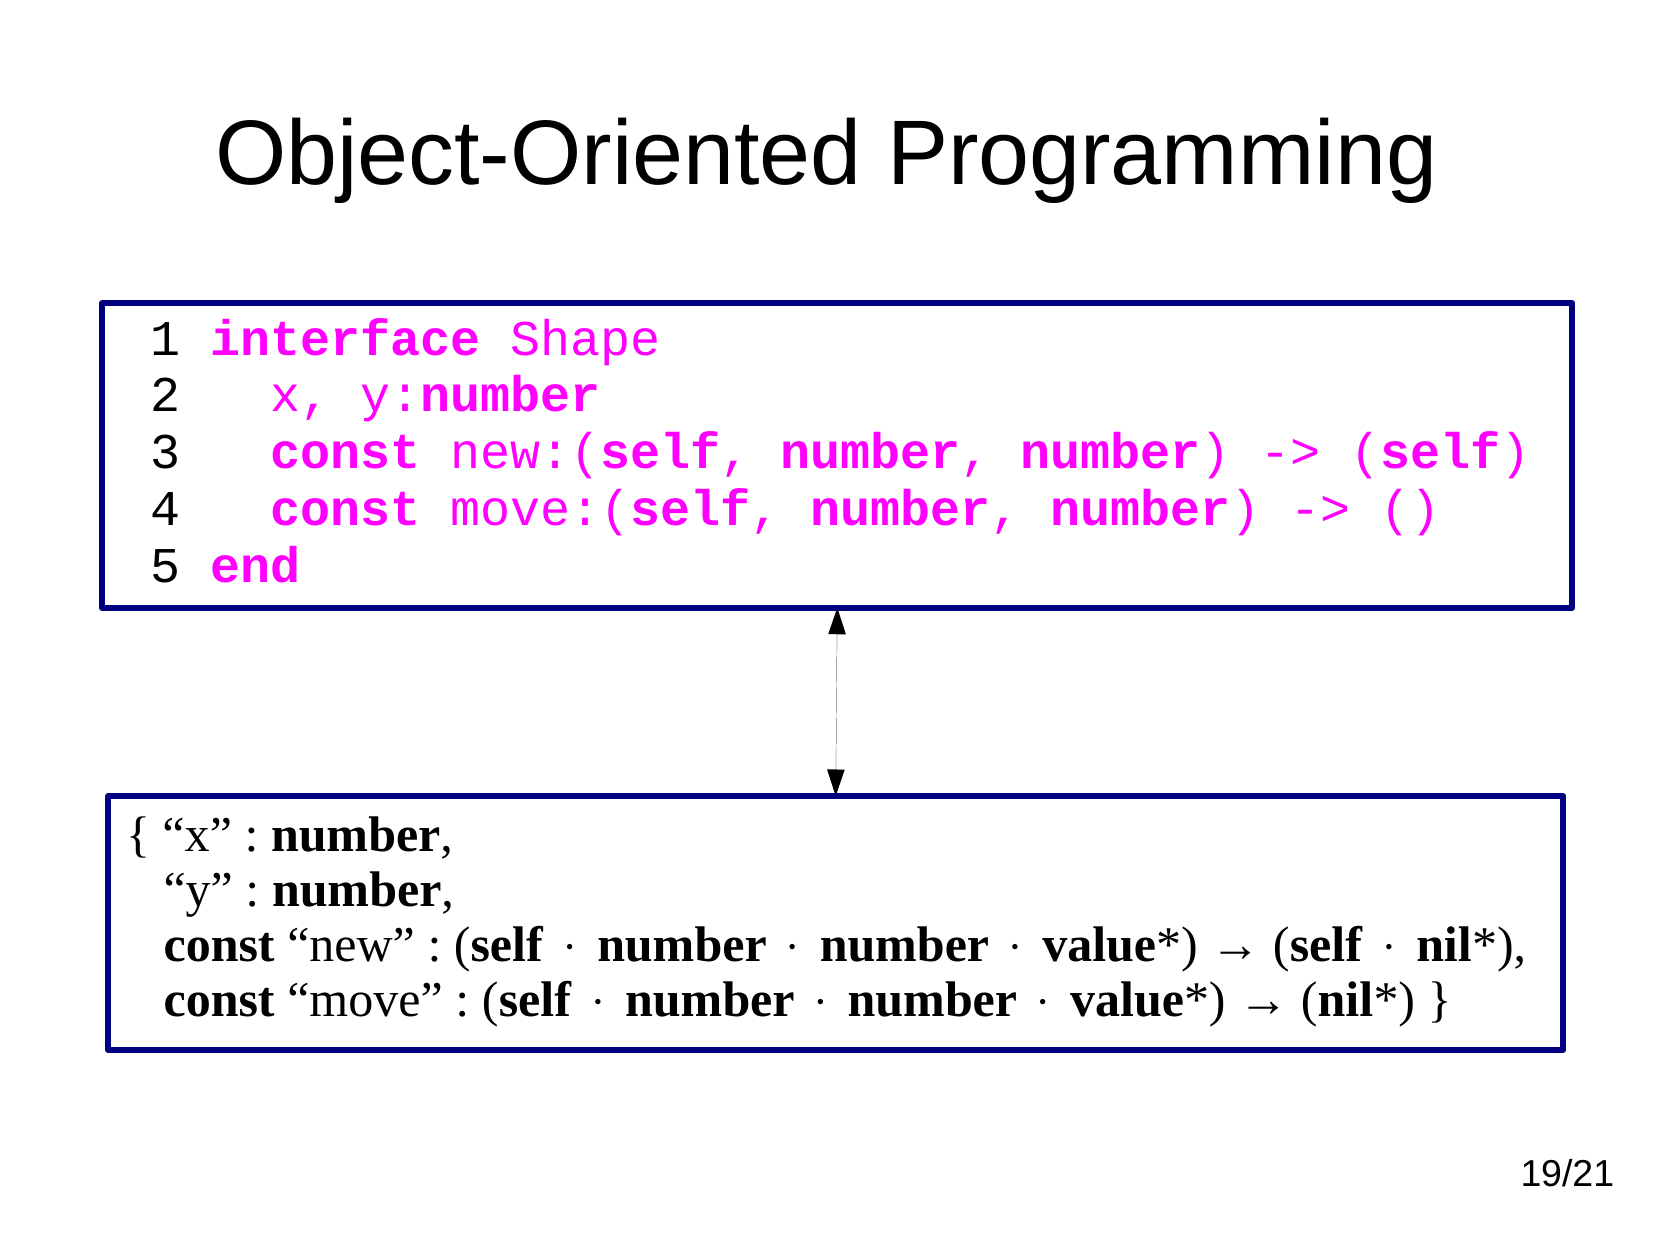

# Object-Oriented Programming
 1 interface Shape
 2 x, y:number
 3 const new:(self, number, number) -> (self)
 4 const move:(self, number, number) -> ()
 5 end
{ “x” : number,
 “y” : number,
 const “new” : (self × number × number × value*) → (self × nil*),
 const “move” : (self × number × number × value*) → (nil*) }
 19/21